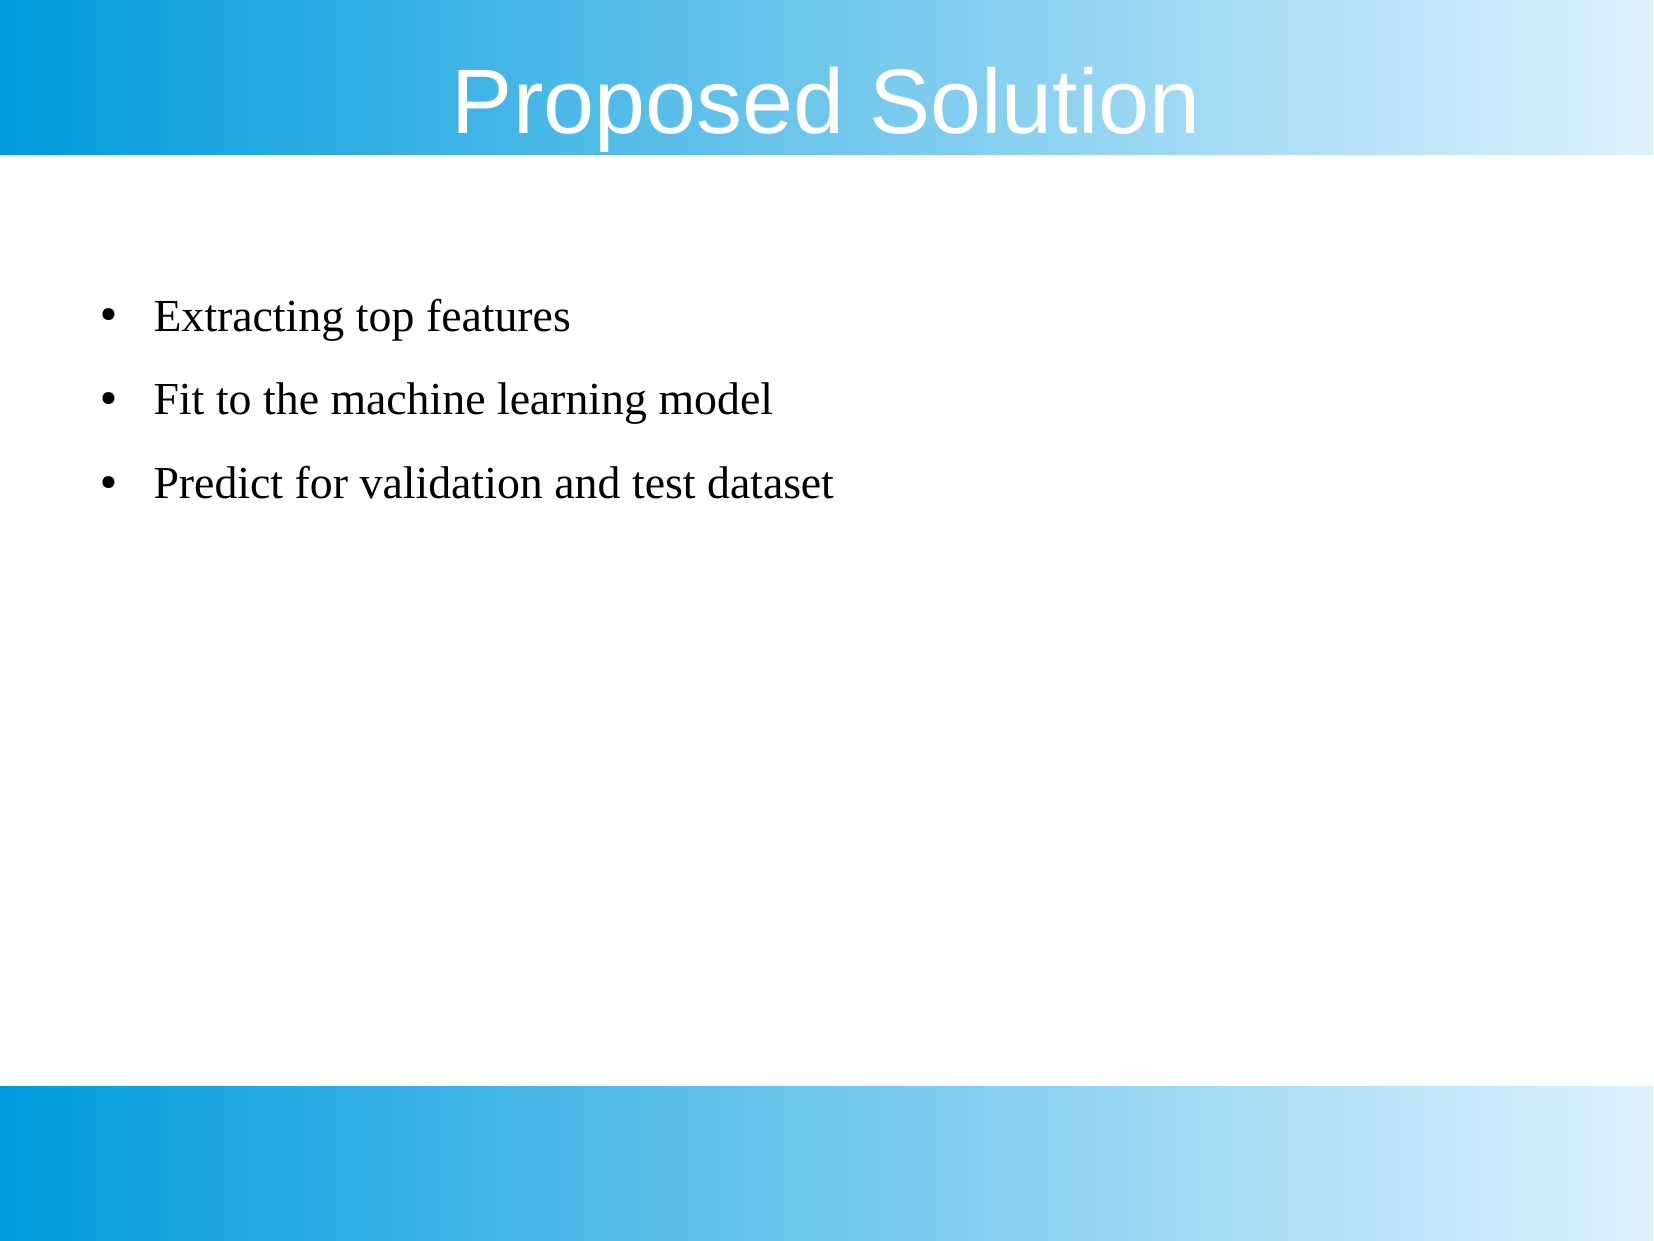

# Proposed Solution
Extracting top features
Fit to the machine learning model
Predict for validation and test dataset